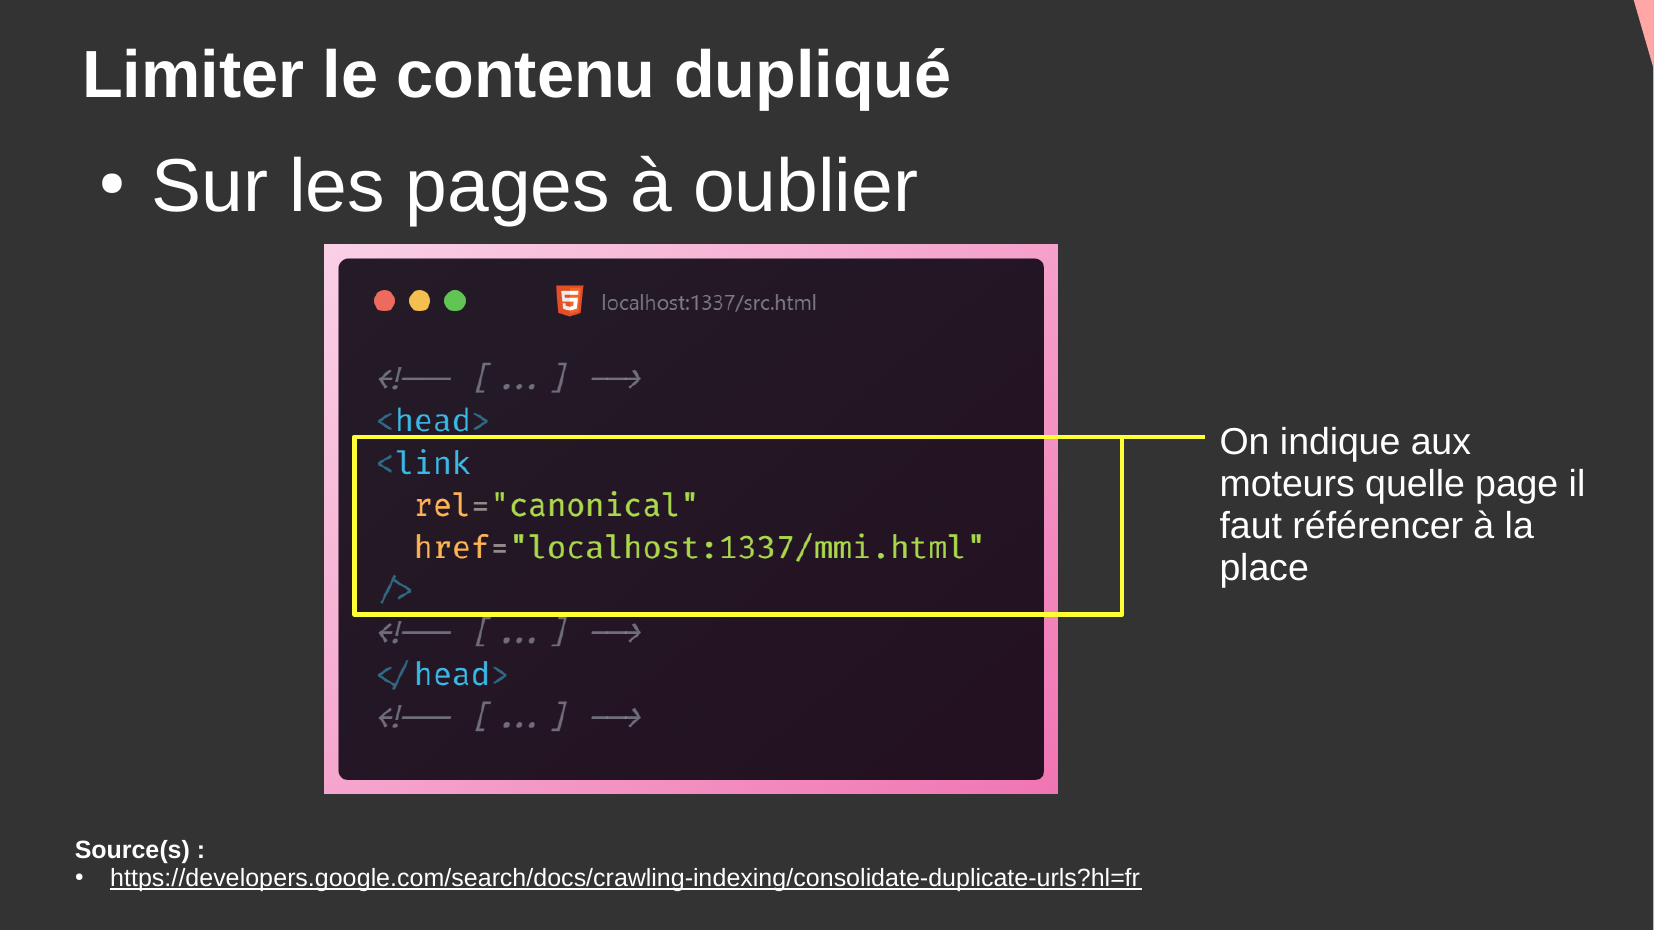

# Limiter le contenu dupliqué
Sur les pages à oublier
On indique aux moteurs quelle page il faut référencer à la place
Source(s) :
https://developers.google.com/search/docs/crawling-indexing/consolidate-duplicate-urls?hl=fr